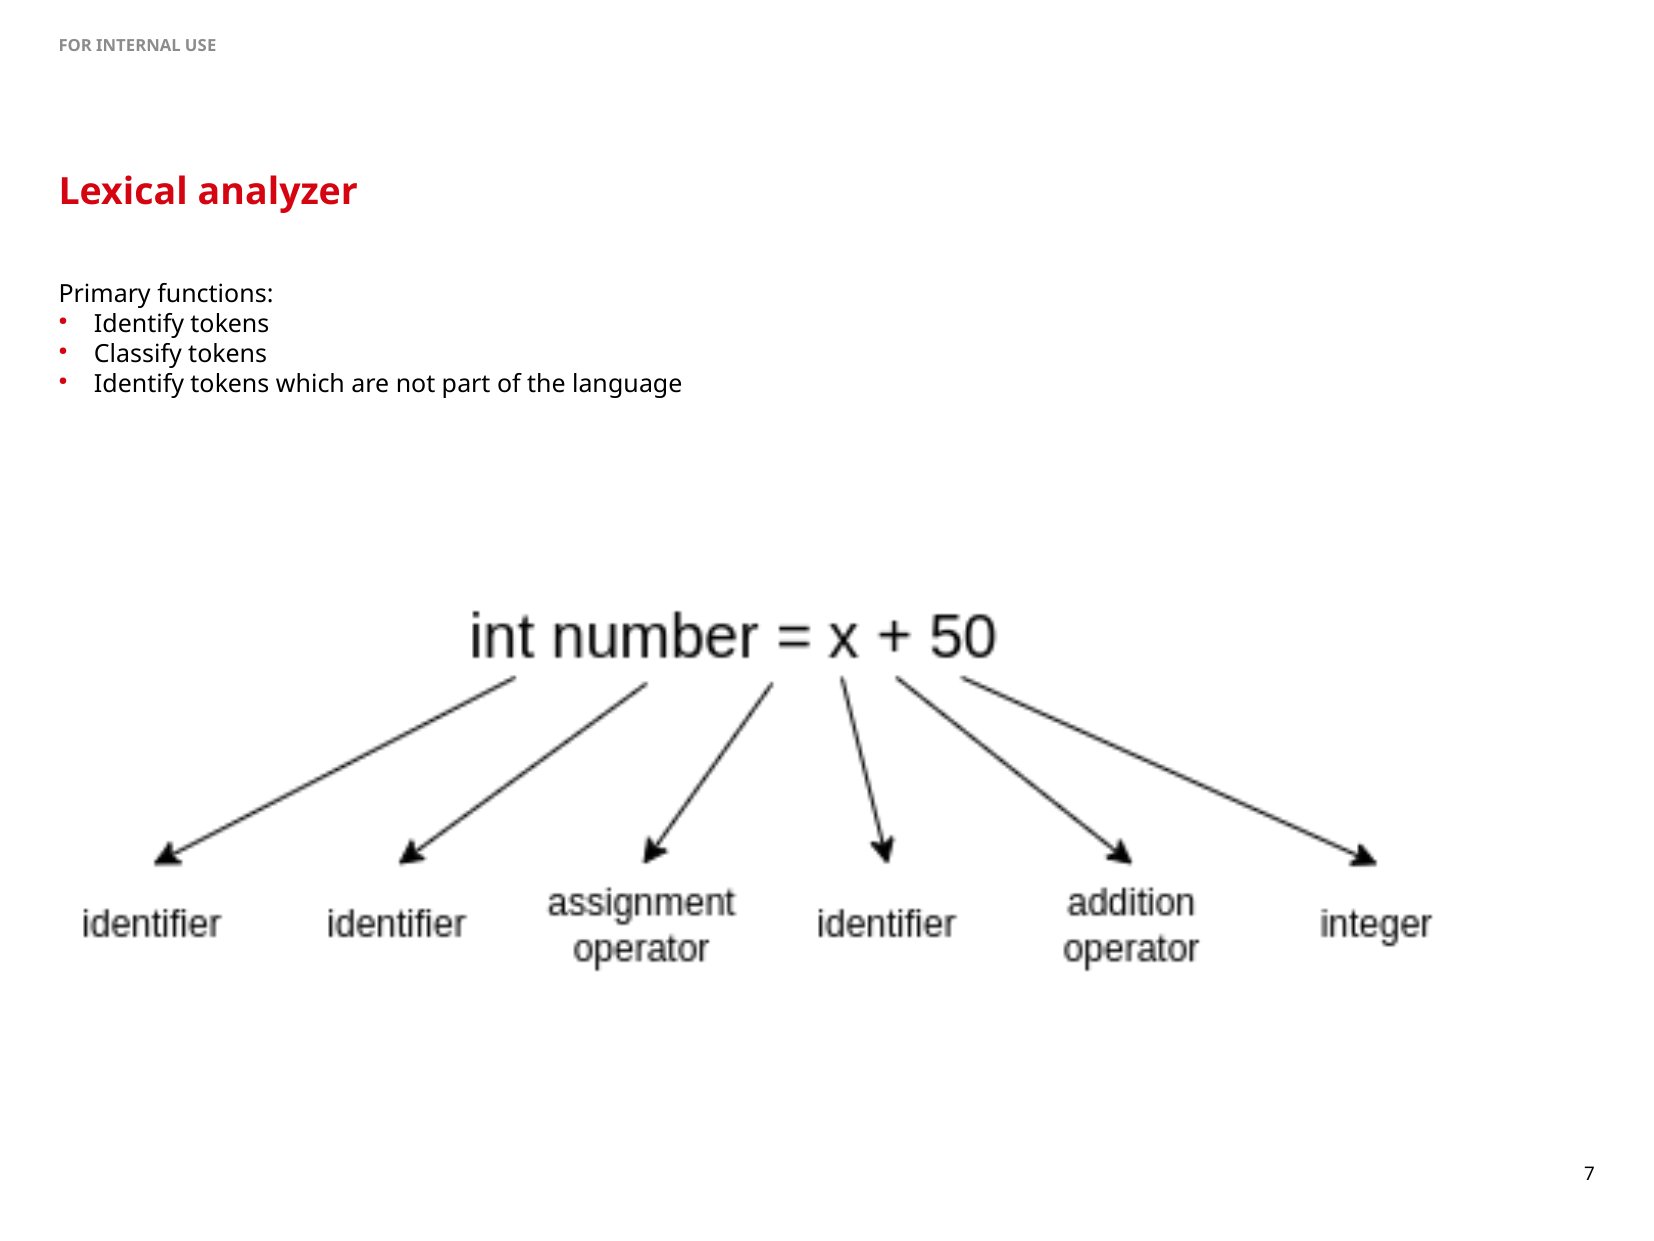

# Lexical analyzer
Primary functions:
Identify tokens
Classify tokens
Identify tokens which are not part of the language